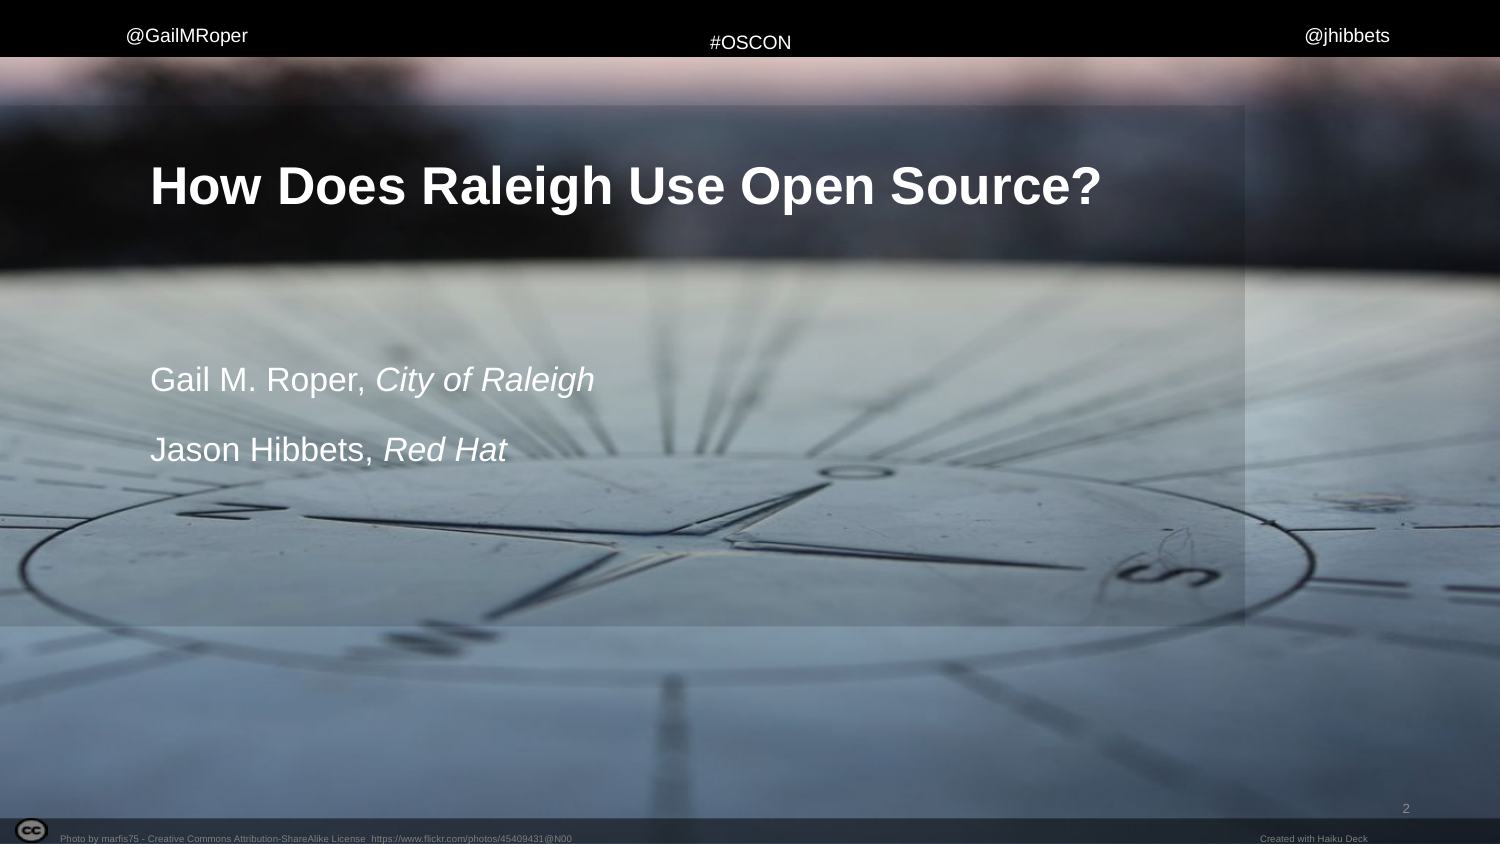

# How Does Raleigh Use Open Source? Gail M. Roper, City of Raleigh Jason Hibbets, Red Hat
Photo by marfis75 - Creative Commons Attribution-ShareAlike License https://www.flickr.com/photos/45409431@N00
Created with Haiku Deck